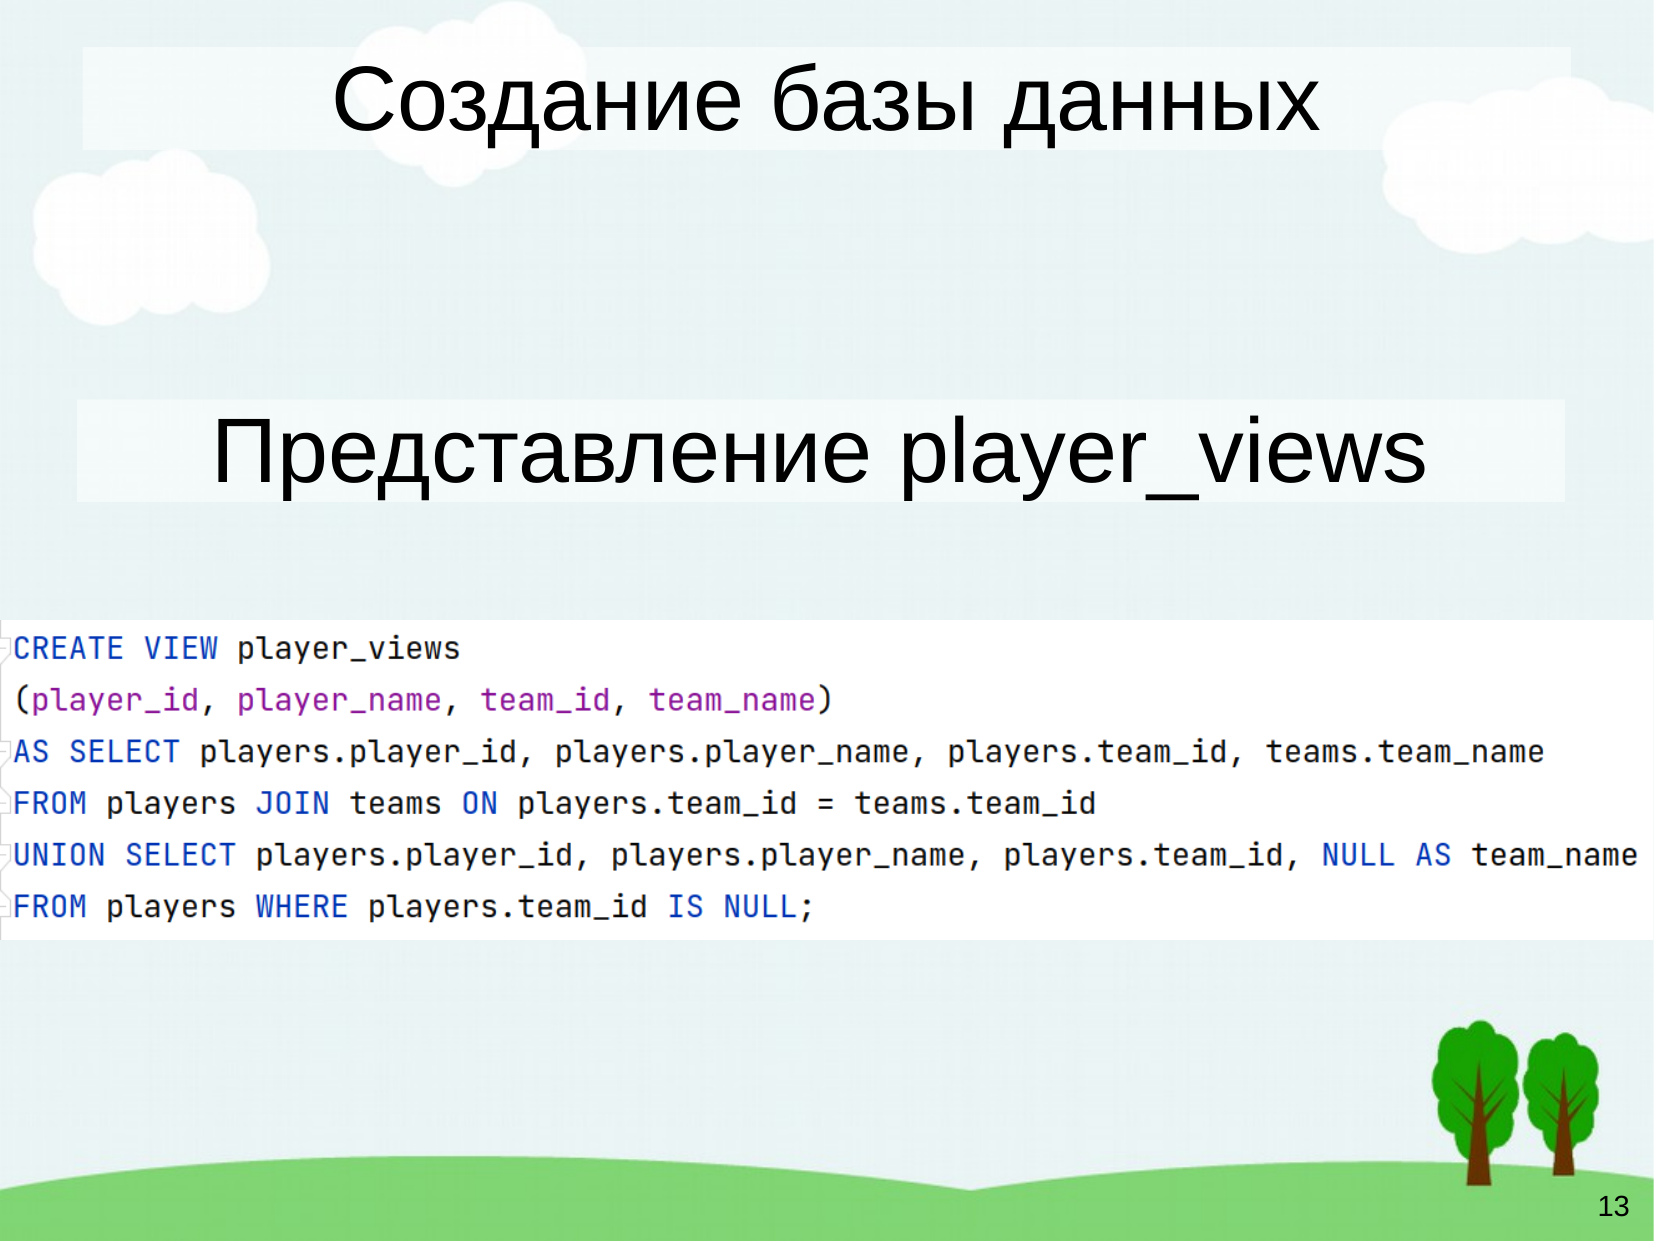

# Создание базы данных
Представление player_views
13